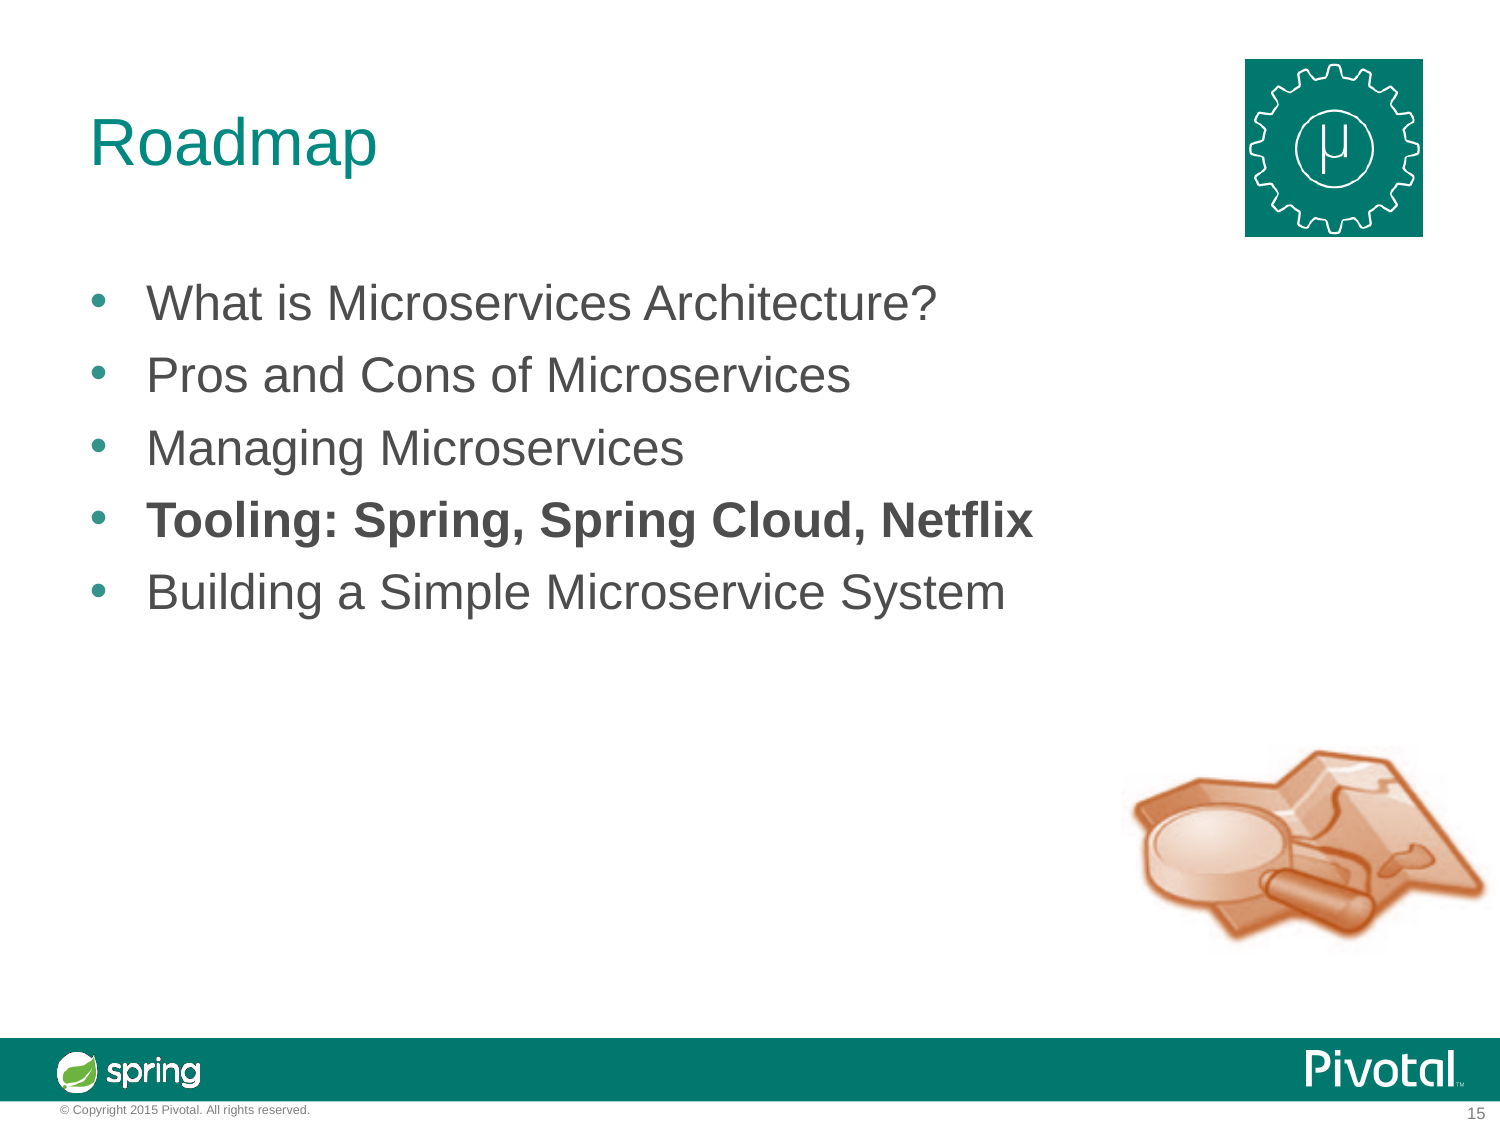

# Roadmap
What is Microservices Architecture?
Pros and Cons of Microservices
Managing Microservices
Tooling: Spring, Spring Cloud, Netflix
Building a Simple Microservice System